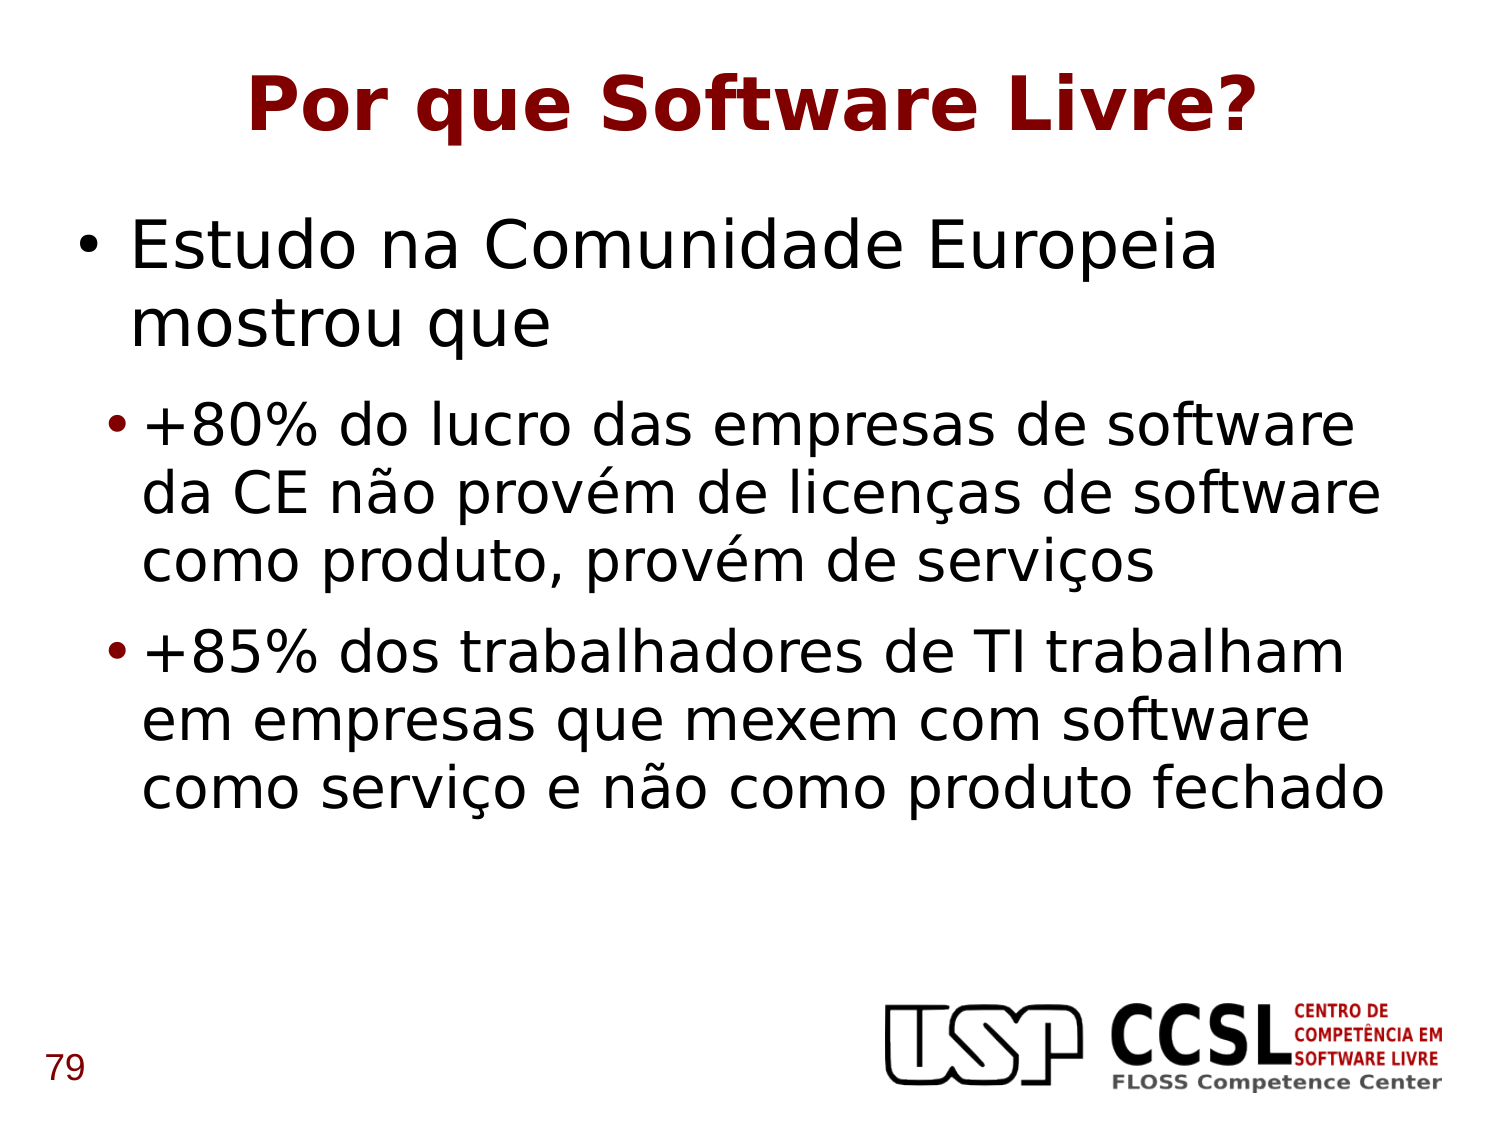

# Por que Software Livre?
Estudo na Comunidade Europeia mostrou que
+80% do lucro das empresas de software da CE não provém de licenças de software como produto, provém de serviços
+85% dos trabalhadores de TI trabalham em empresas que mexem com software como serviço e não como produto fechado